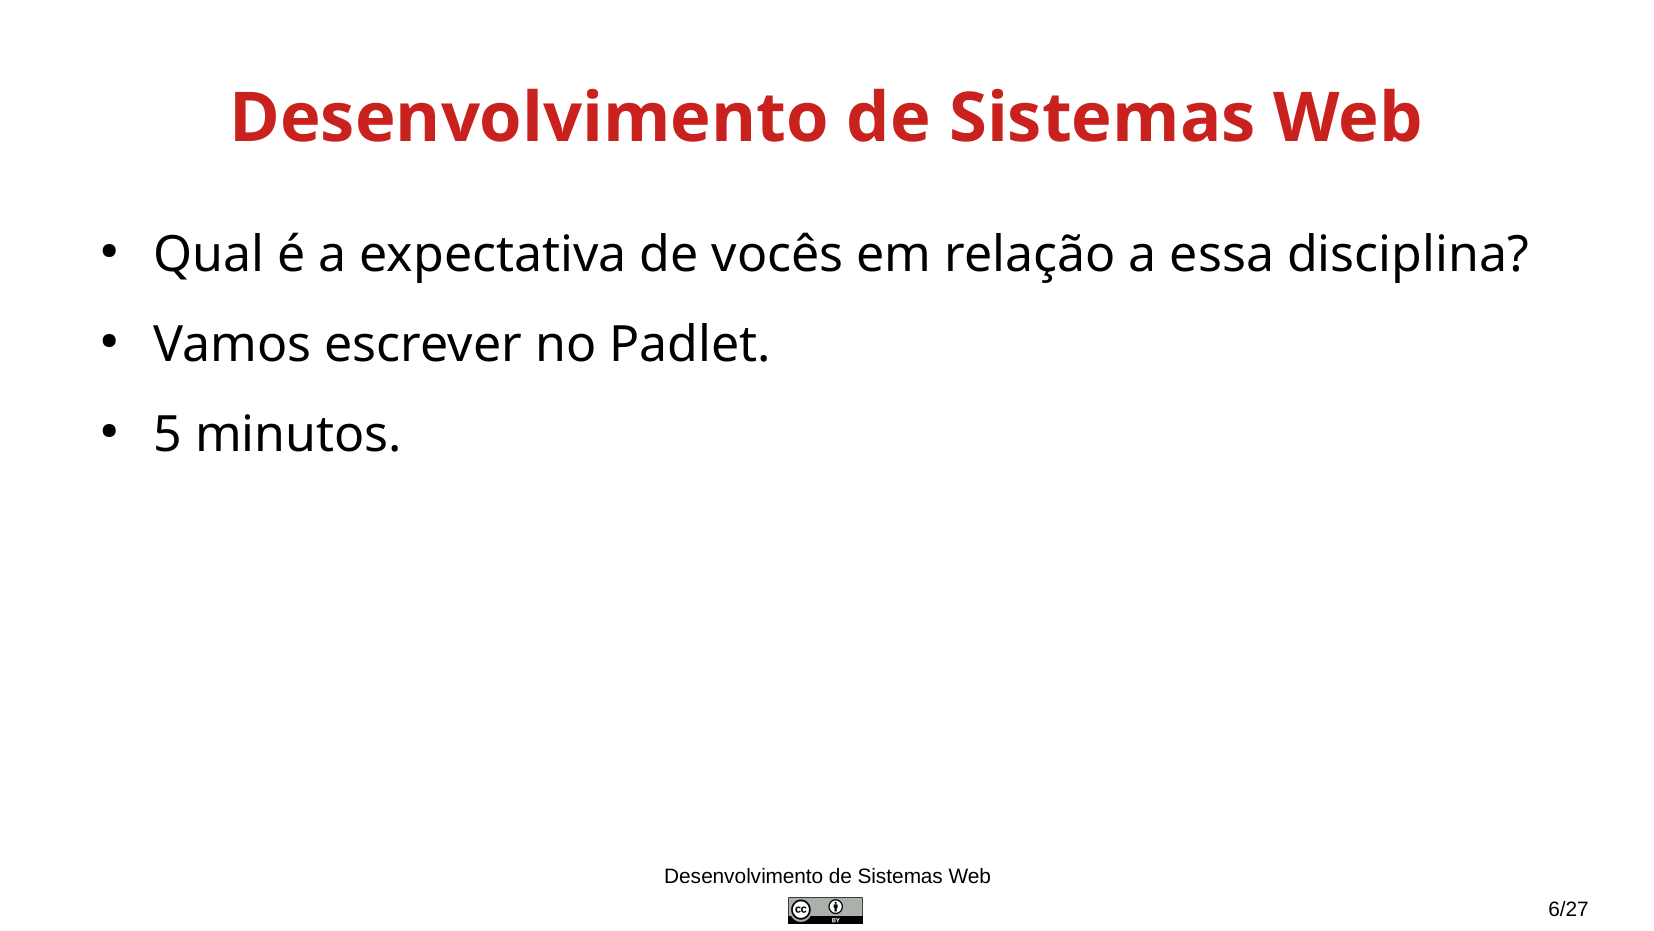

# Desenvolvimento de Sistemas Web
Qual é a expectativa de vocês em relação a essa disciplina?
Vamos escrever no Padlet.
5 minutos.
6